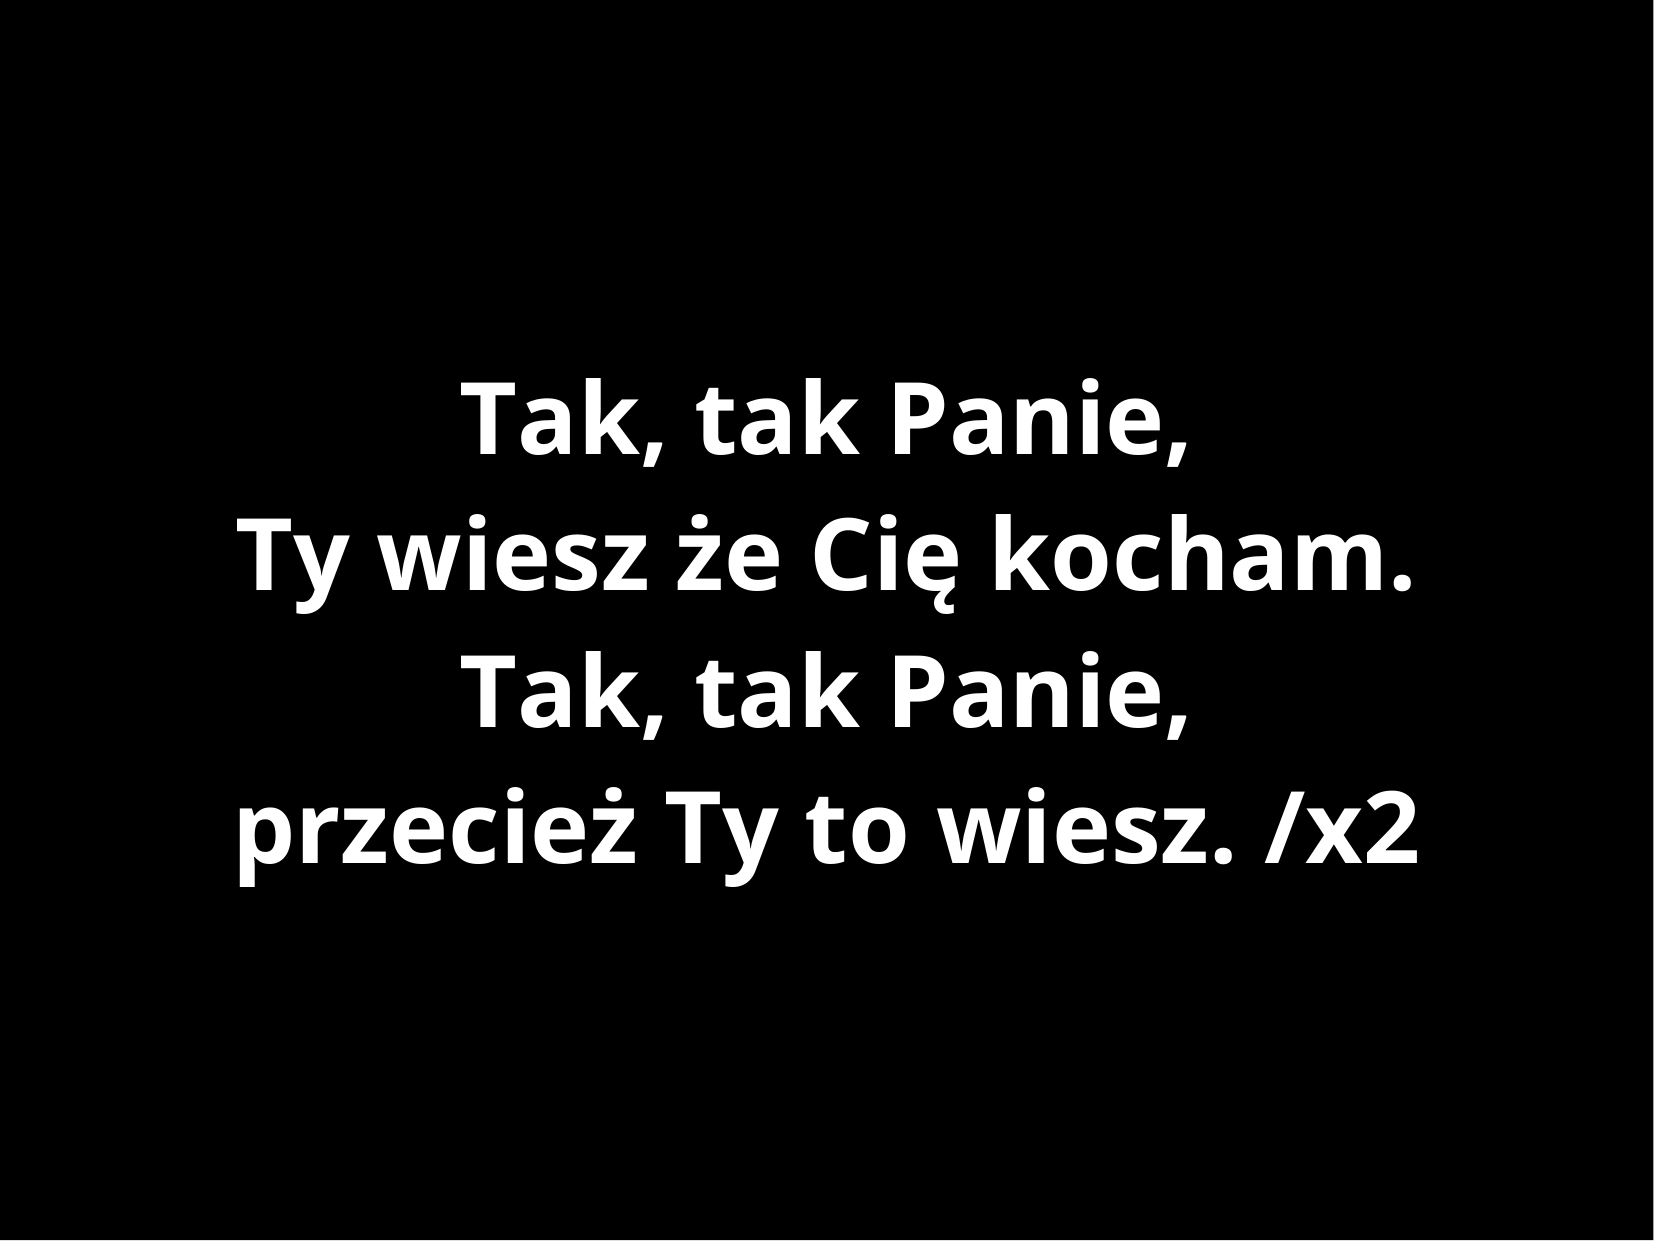

# Tak, tak Panie, Ty wiesz że Cię kocham. Tak, tak Panie, przecież Ty to wiesz. /x2